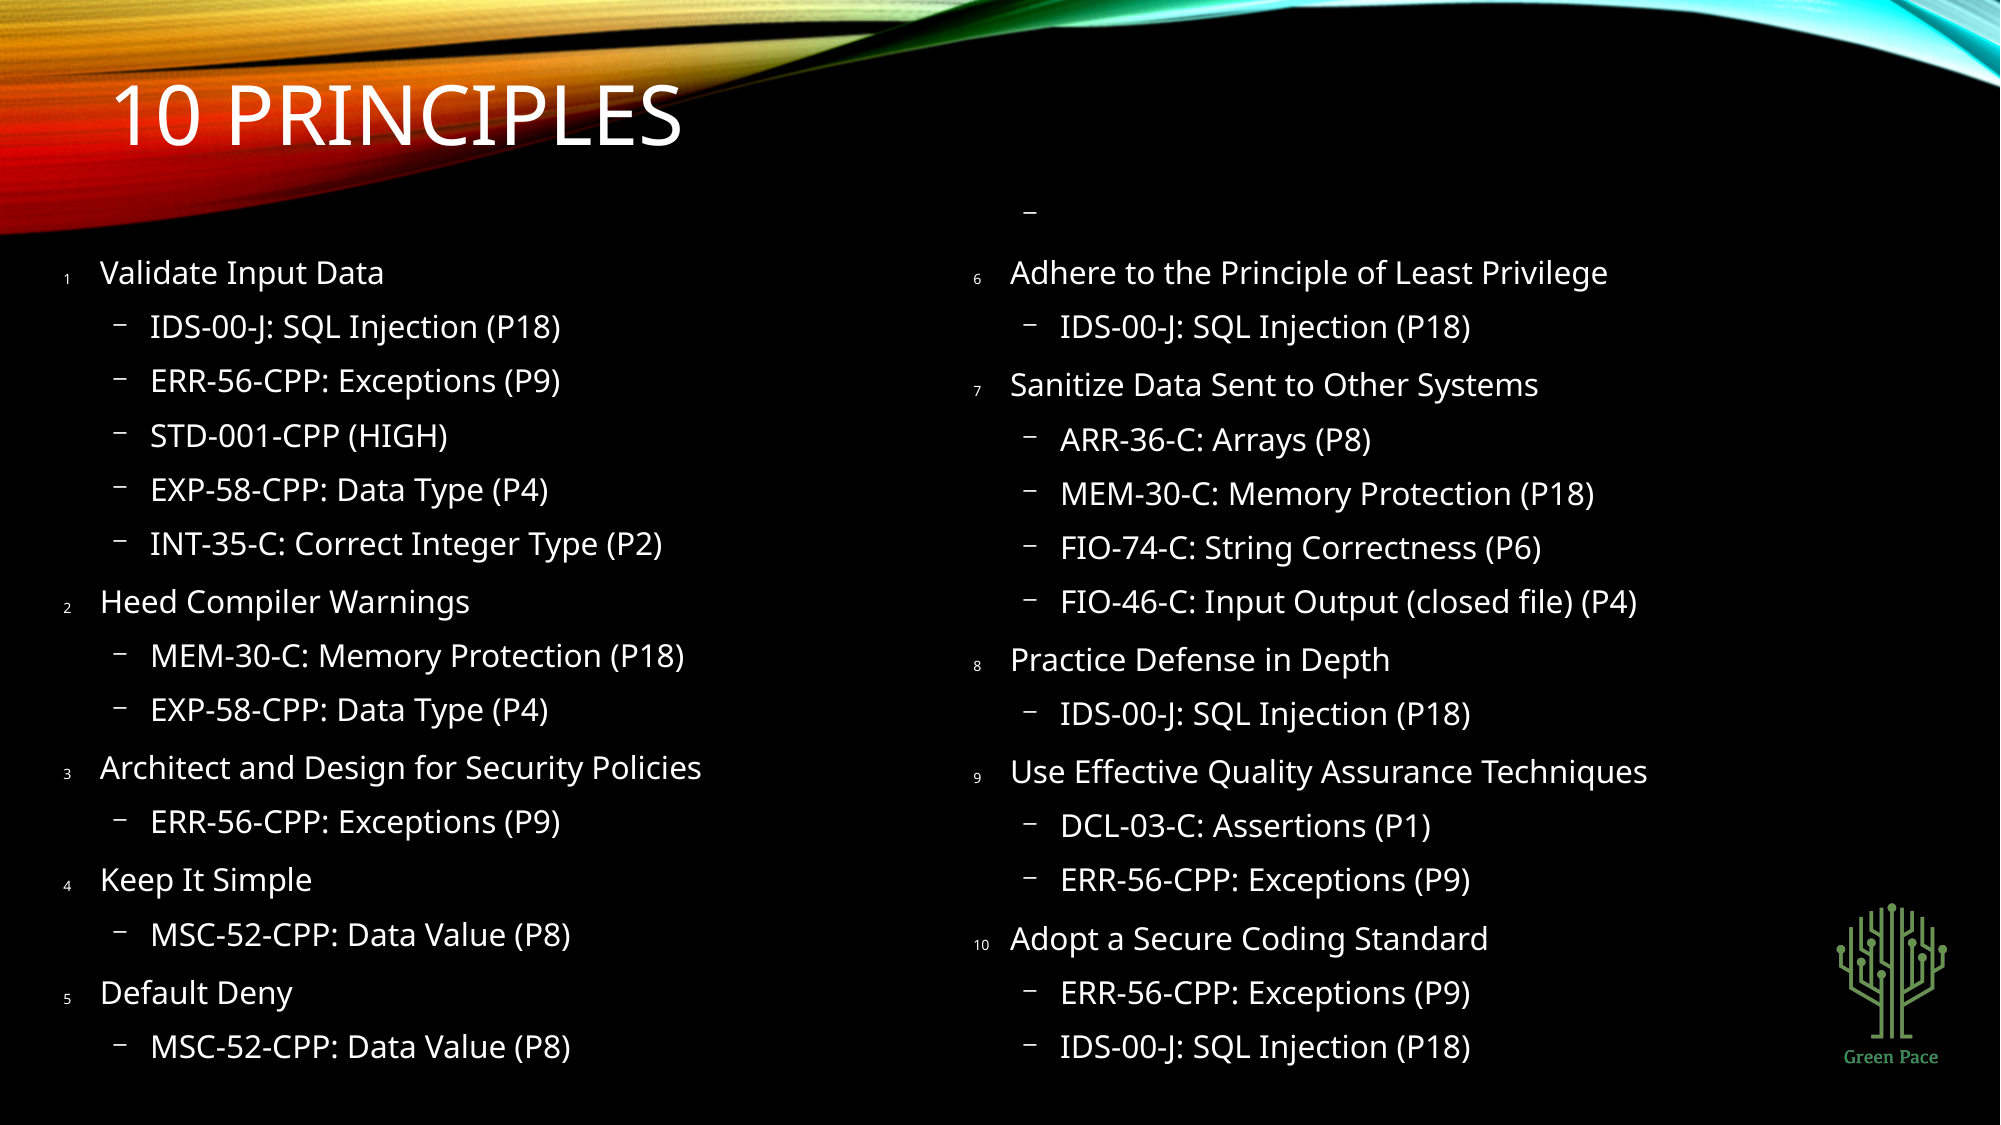

# 10 PRINCIPLES
Validate Input Data
IDS-00-J: SQL Injection (P18)
ERR-56-CPP: Exceptions (P9)
STD-001-CPP (HIGH)
EXP-58-CPP: Data Type (P4)
INT-35-C: Correct Integer Type (P2)
Heed Compiler Warnings
MEM-30-C: Memory Protection (P18)
EXP-58-CPP: Data Type (P4)
Architect and Design for Security Policies
ERR-56-CPP: Exceptions (P9)
Keep It Simple
MSC-52-CPP: Data Value (P8)
Default Deny
MSC-52-CPP: Data Value (P8)
Adhere to the Principle of Least Privilege
IDS-00-J: SQL Injection (P18)
Sanitize Data Sent to Other Systems
ARR-36-C: Arrays (P8)
MEM-30-C: Memory Protection (P18)
FIO-74-C: String Correctness (P6)
FIO-46-C: Input Output (closed file) (P4)
Practice Defense in Depth
IDS-00-J: SQL Injection (P18)
Use Effective Quality Assurance Techniques
DCL-03-C: Assertions (P1)
ERR-56-CPP: Exceptions (P9)
Adopt a Secure Coding Standard
ERR-56-CPP: Exceptions (P9)
IDS-00-J: SQL Injection (P18)
Heed Compiler Warnings